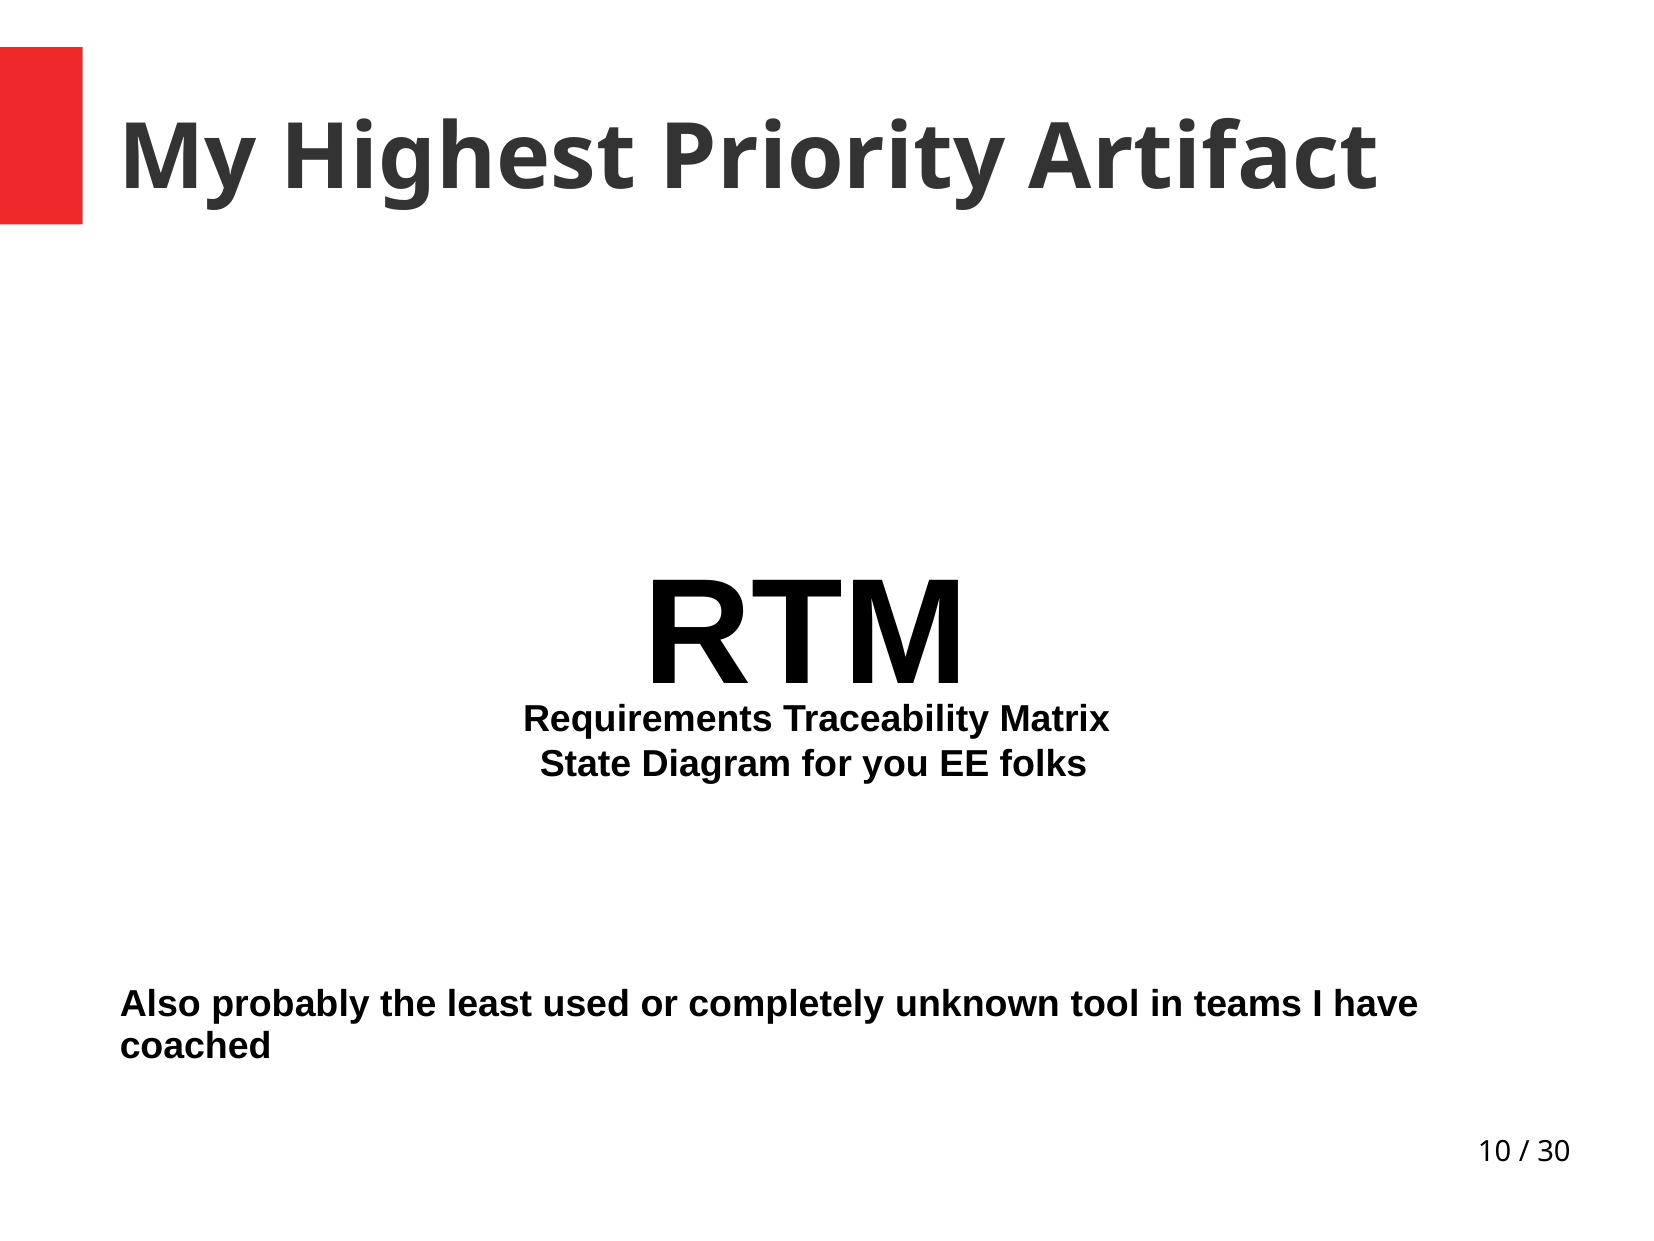

# My Highest Priority Artifact
RTM
Requirements Traceability Matrix
State Diagram for you EE folks
Also probably the least used or completely unknown tool in teams I have coached
10